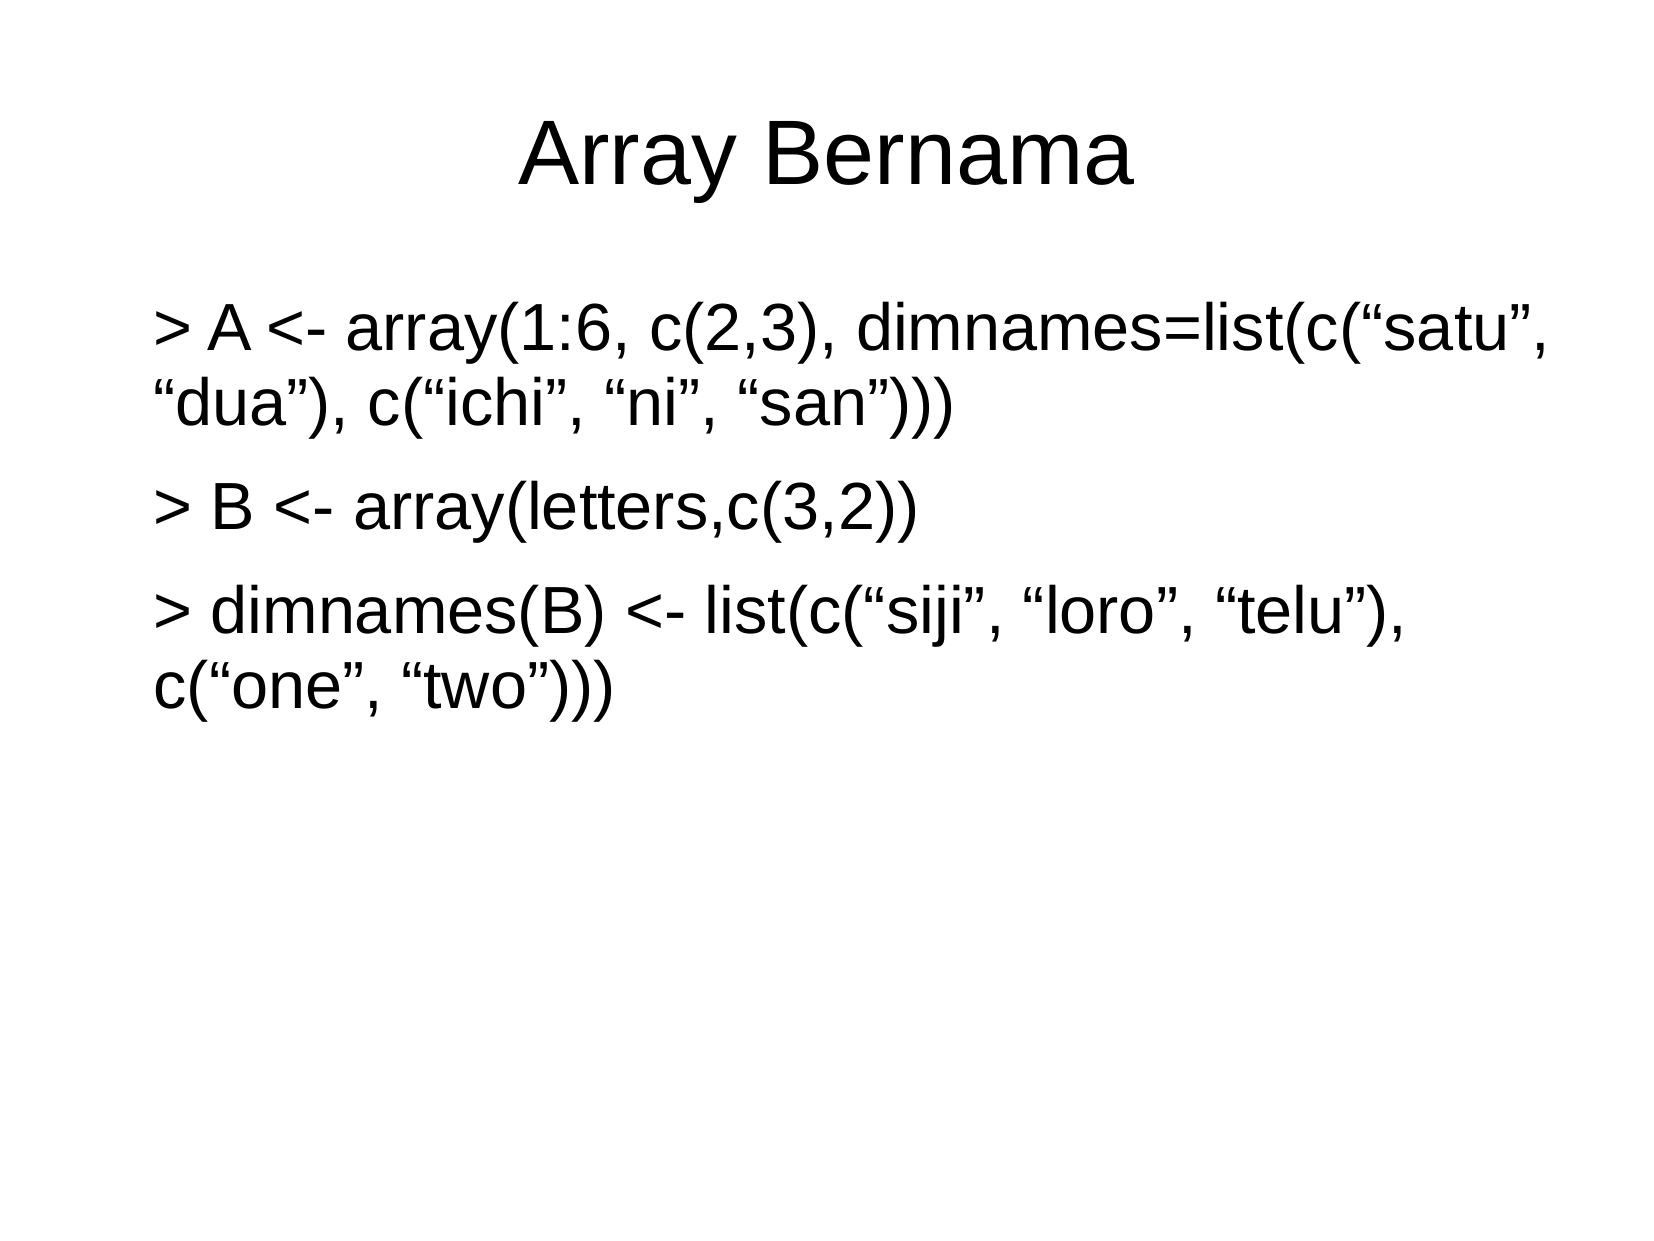

# Array Bernama
> A <- array(1:6, c(2,3), dimnames=list(c(“satu”, “dua”), c(“ichi”, “ni”, “san”)))
> B <- array(letters,c(3,2))
> dimnames(B) <- list(c(“siji”, “loro”, “telu”), c(“one”, “two”)))